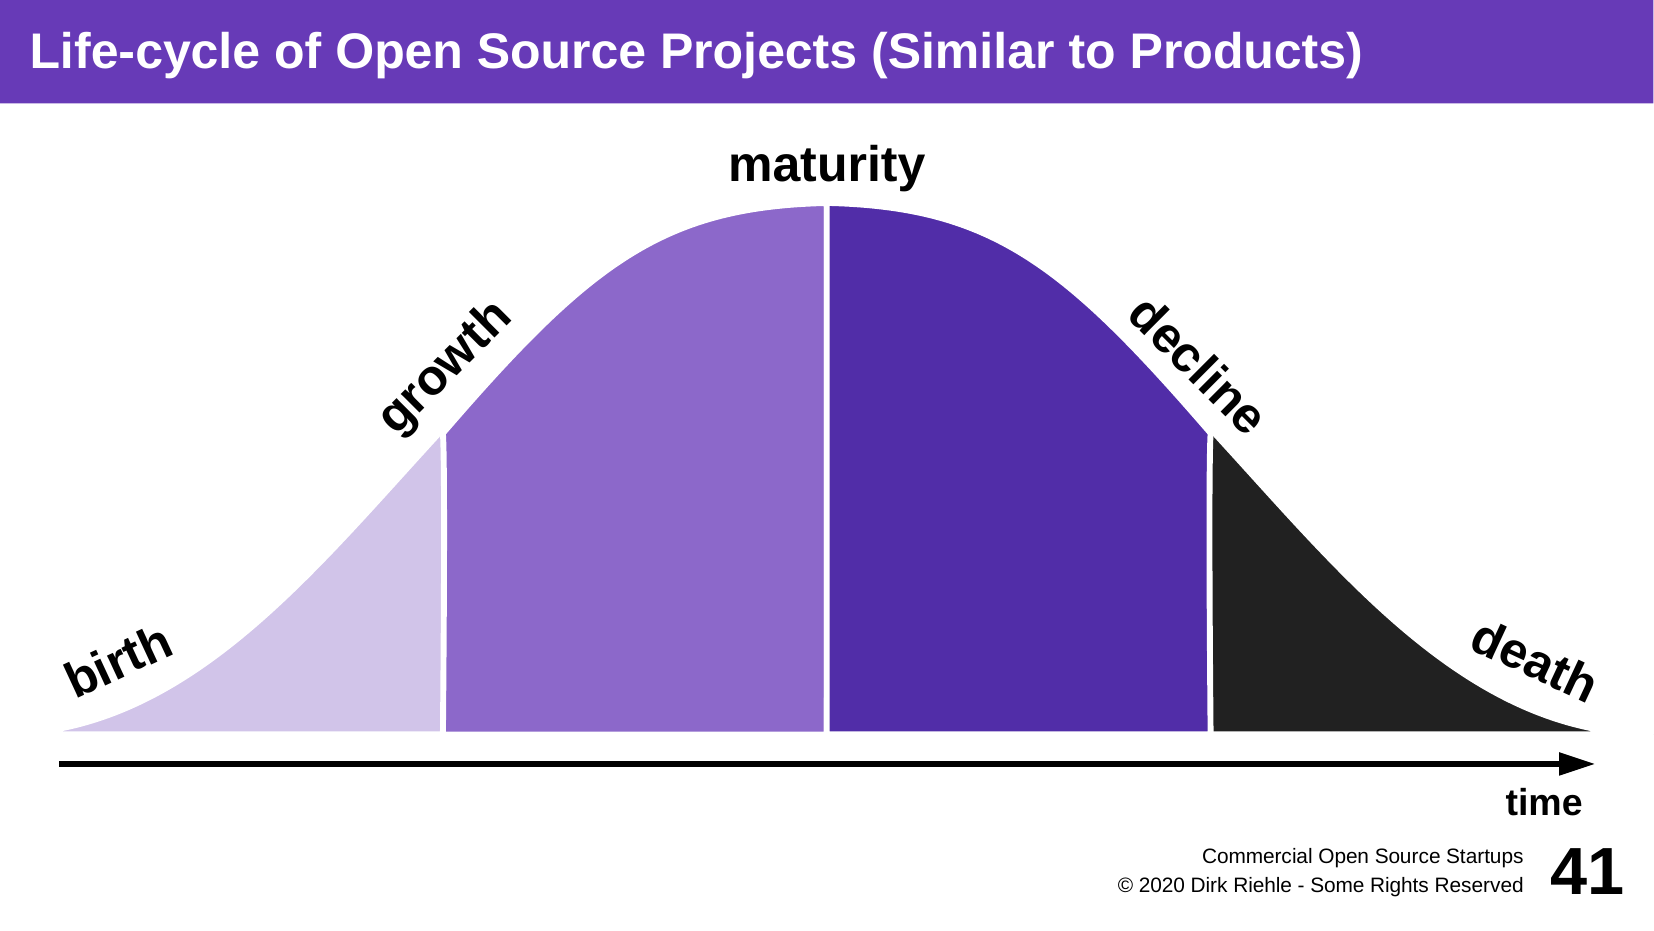

# Life-cycle of Open Source Projects (Similar to Products)
maturity
growth
decline
birth
death
time
Commercial Open Source Startups
41
© 2020 Dirk Riehle - Some Rights Reserved